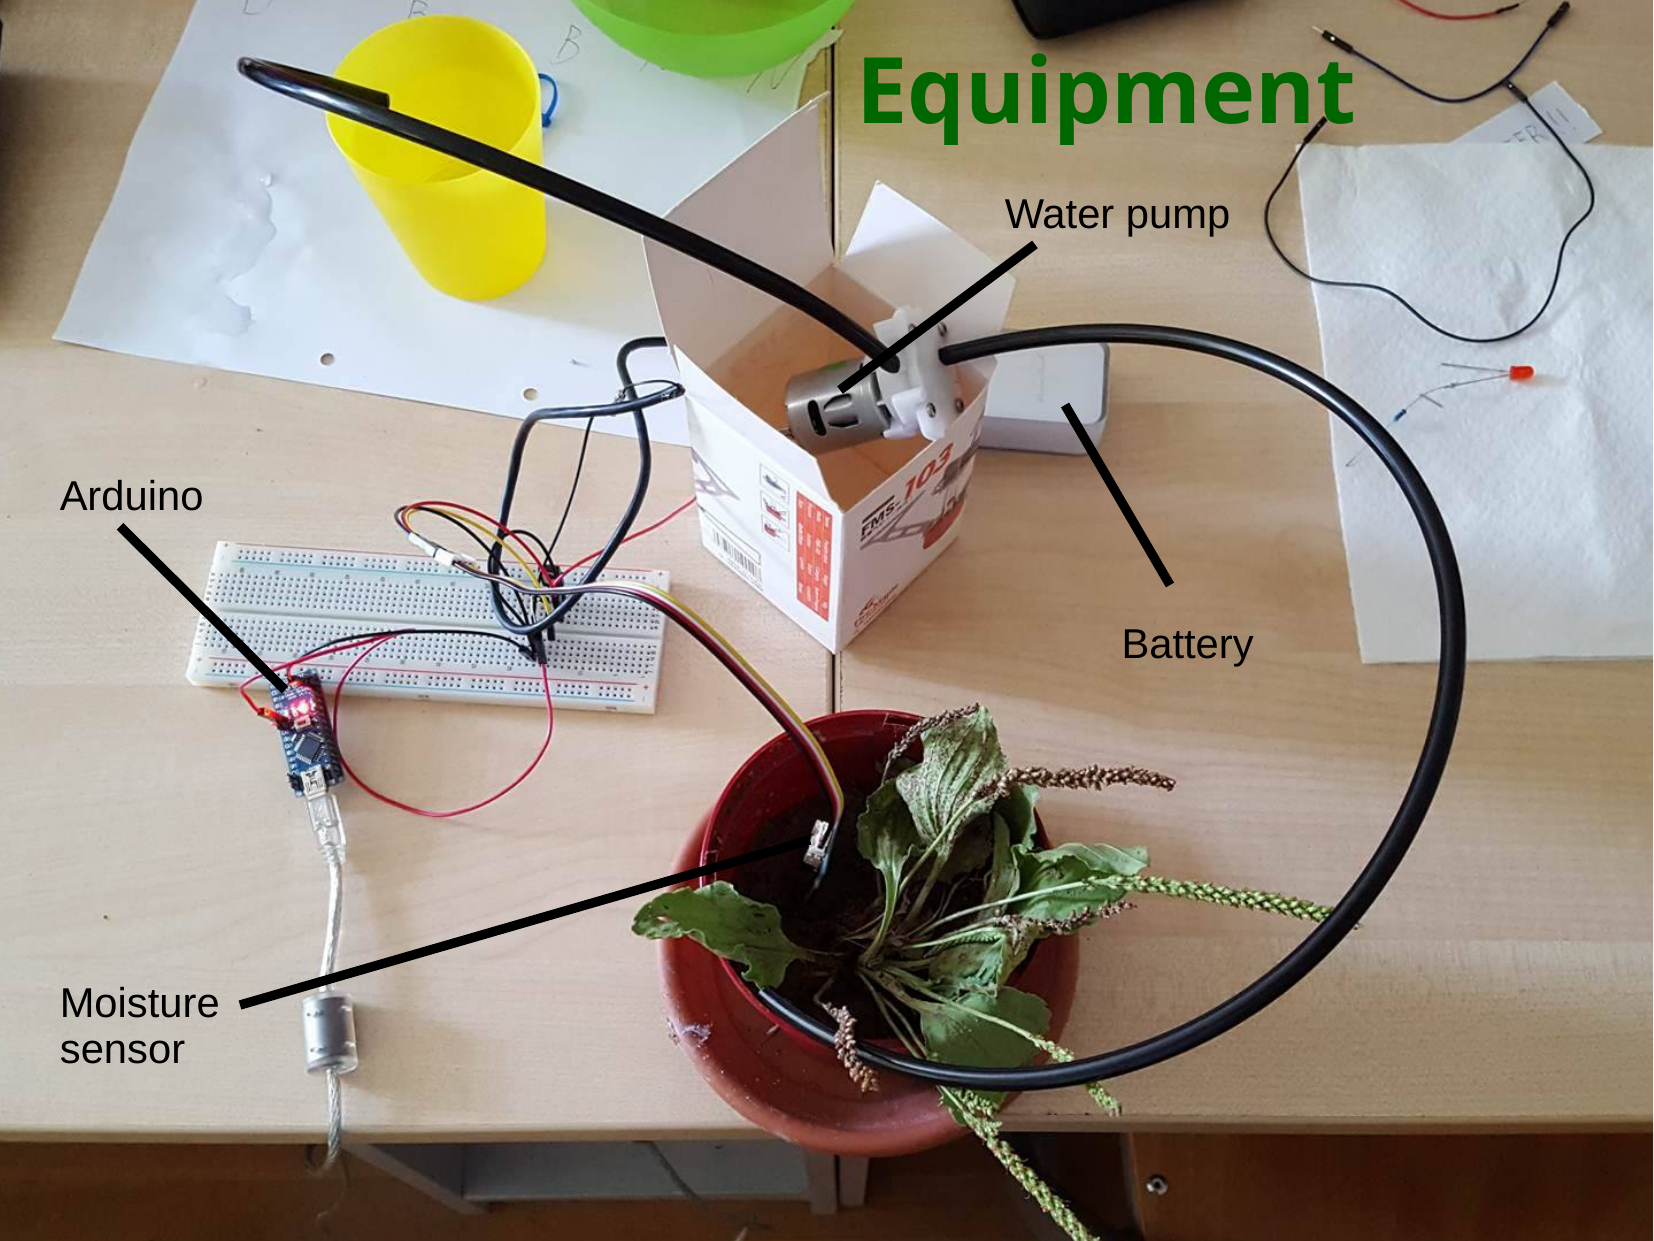

# Equipment
Water pump
Arduino
Battery
Moisture sensor